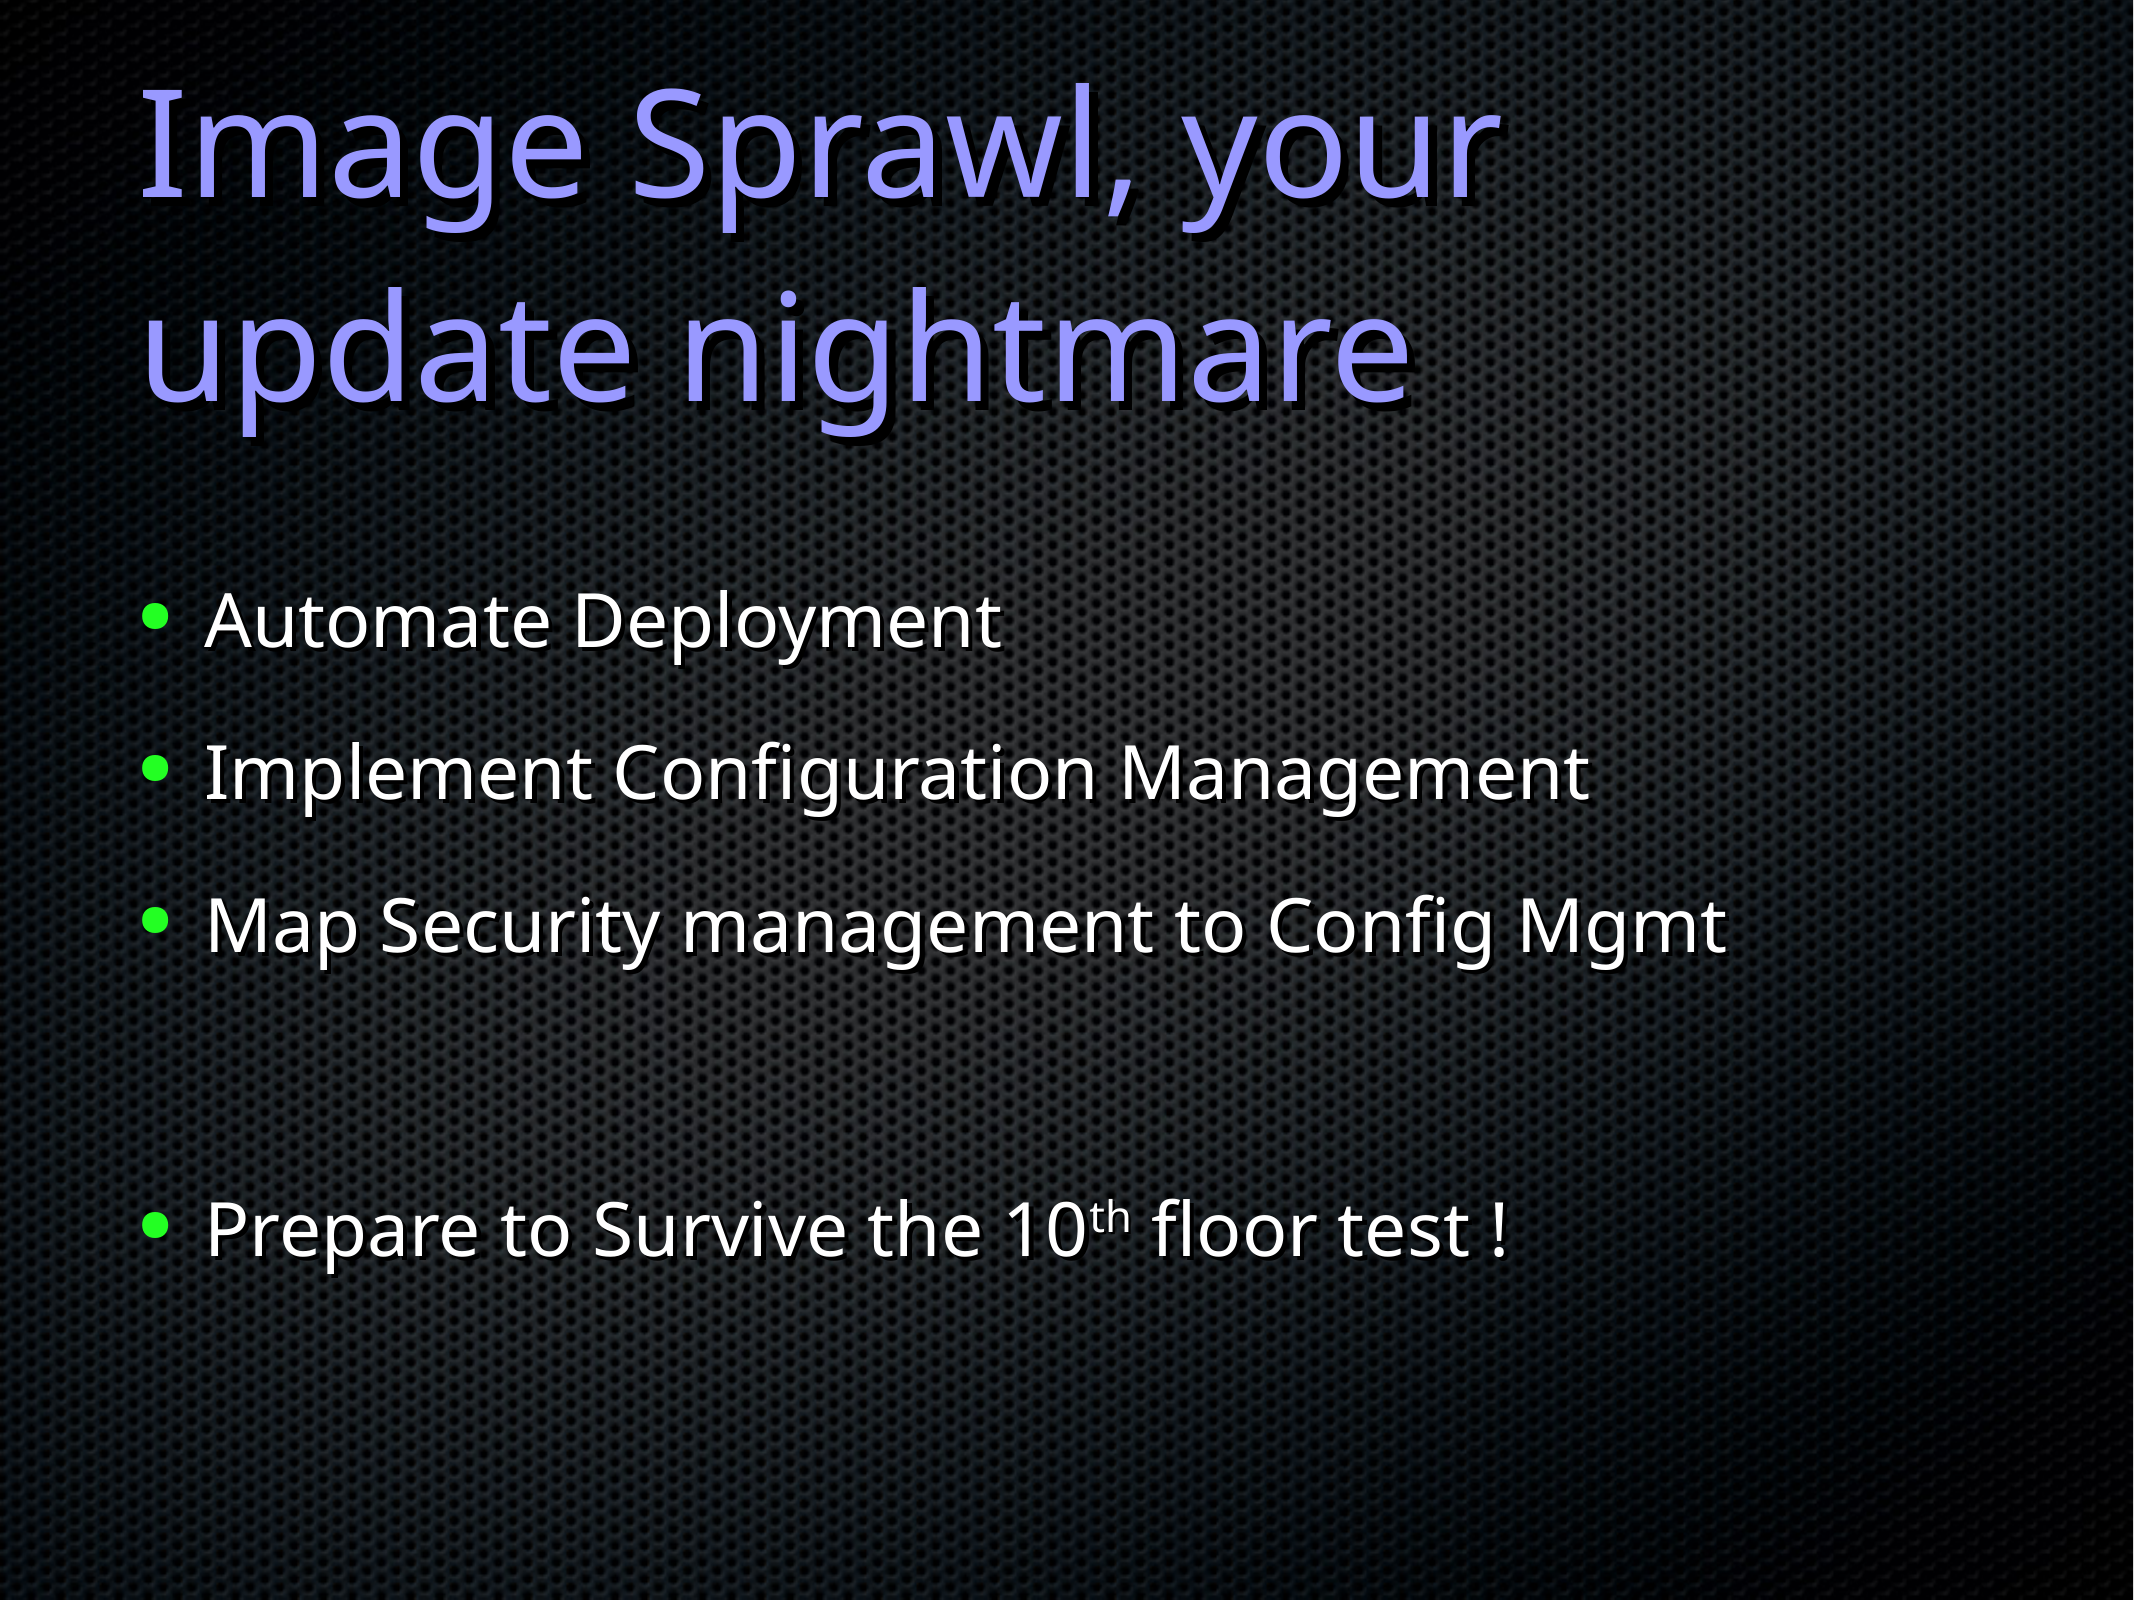

# Image Sprawl, your update nightmare
Automate Deployment
Implement Configuration Management
Map Security management to Config Mgmt
Prepare to Survive the 10th floor test !